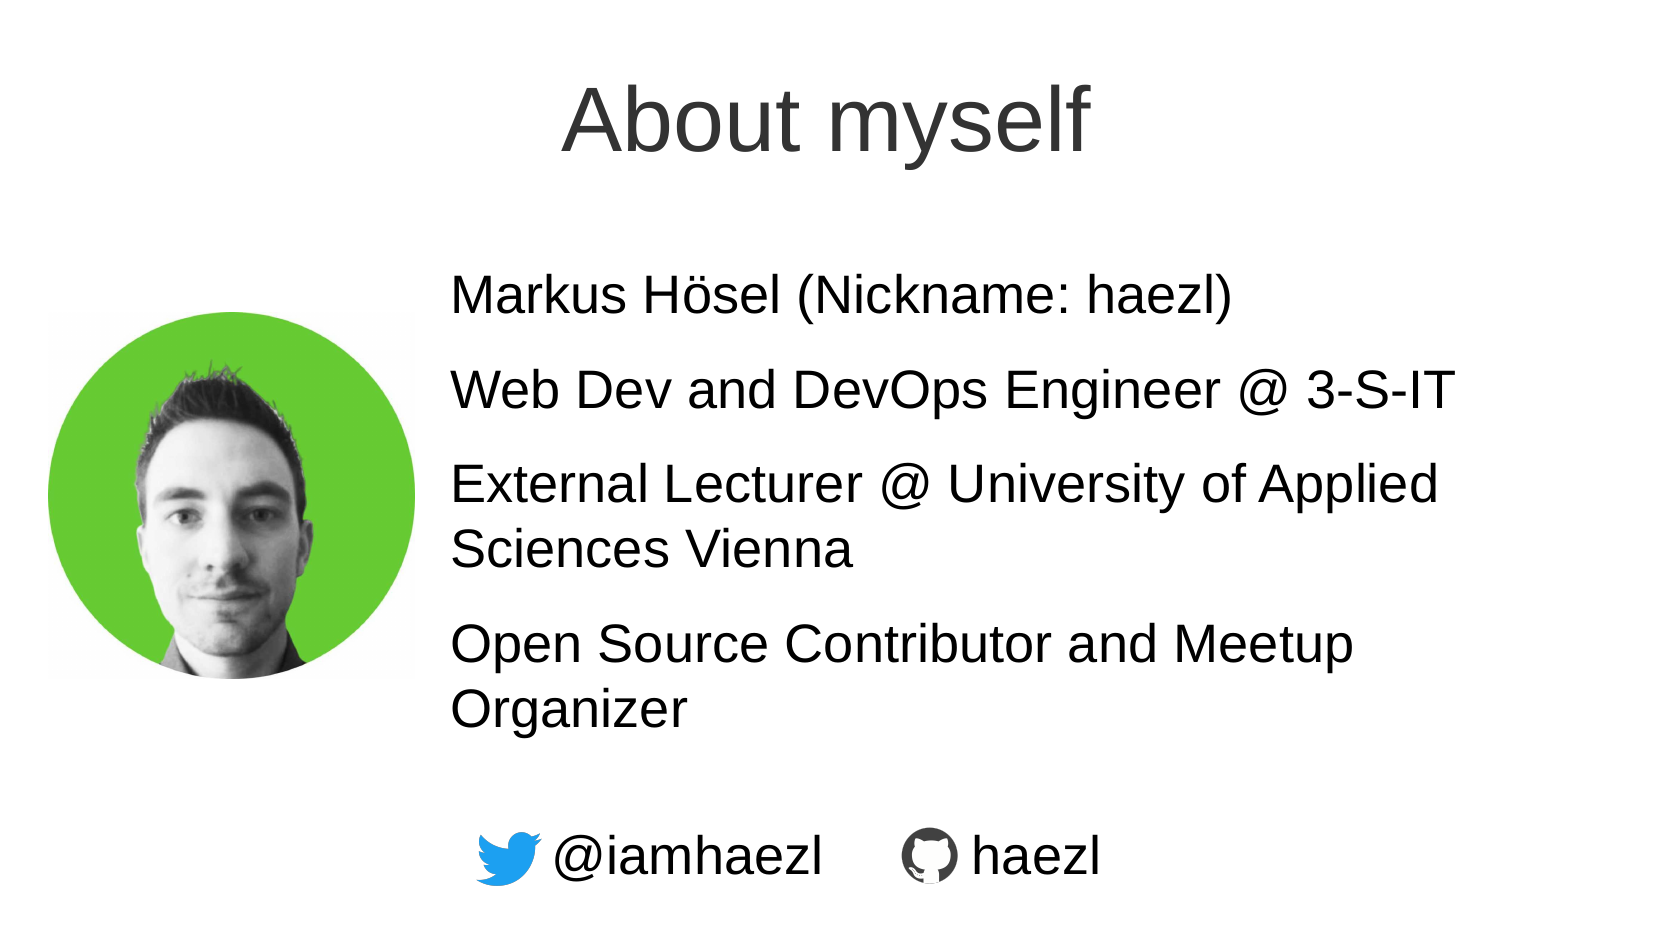

# About myself
Markus Hösel (Nickname: haezl)
Web Dev and DevOps Engineer @ 3-S-IT
External Lecturer @ University of Applied Sciences Vienna
Open Source Contributor and Meetup Organizer
 @iamhaezl
 haezl